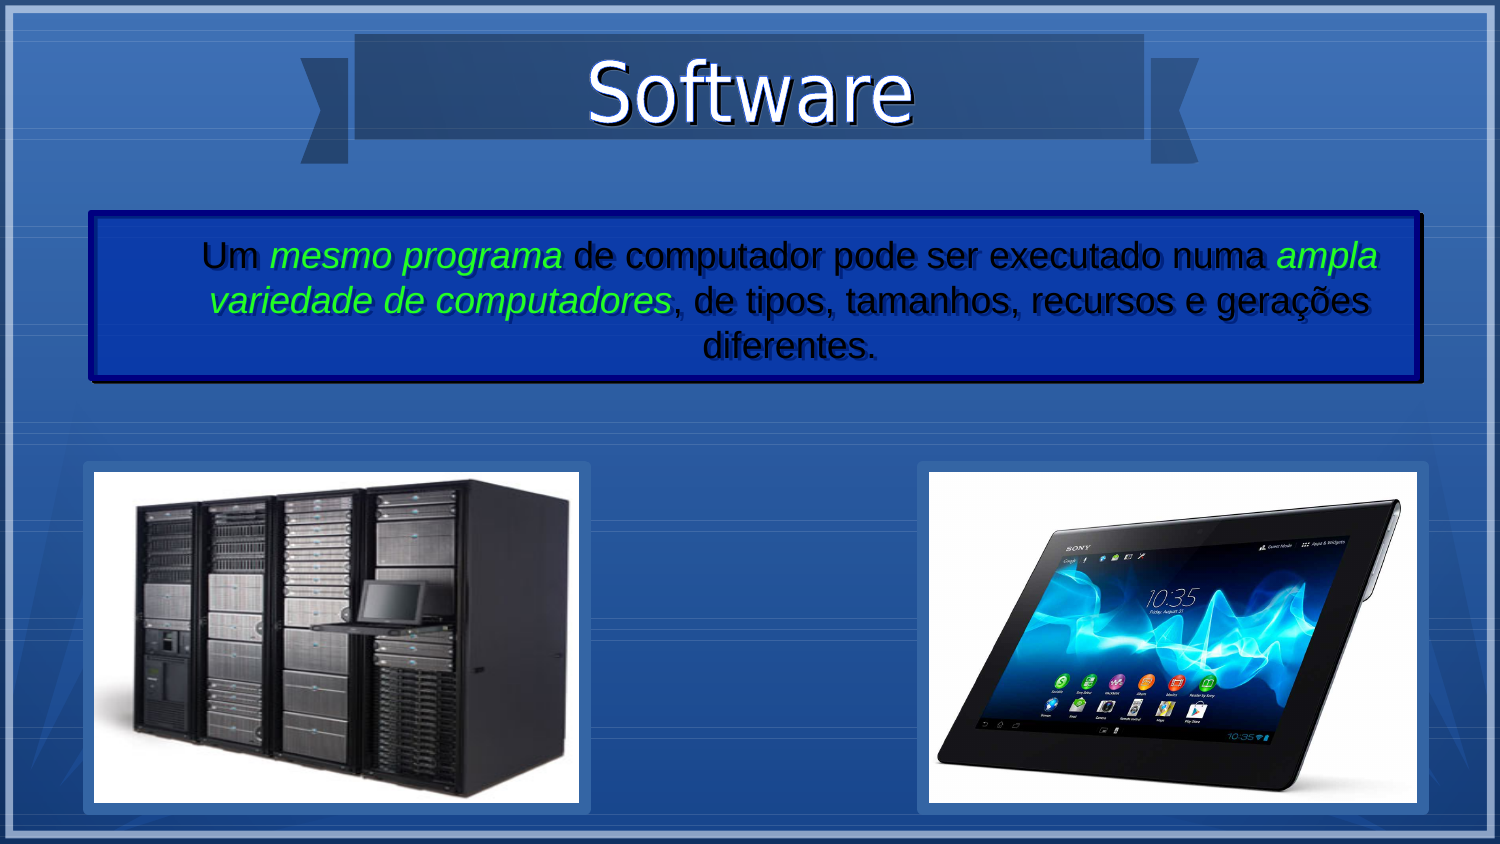

# Software
Um mesmo programa de computador pode ser executado numa ampla variedade de computadores, de tipos, tamanhos, recursos e gerações diferentes.